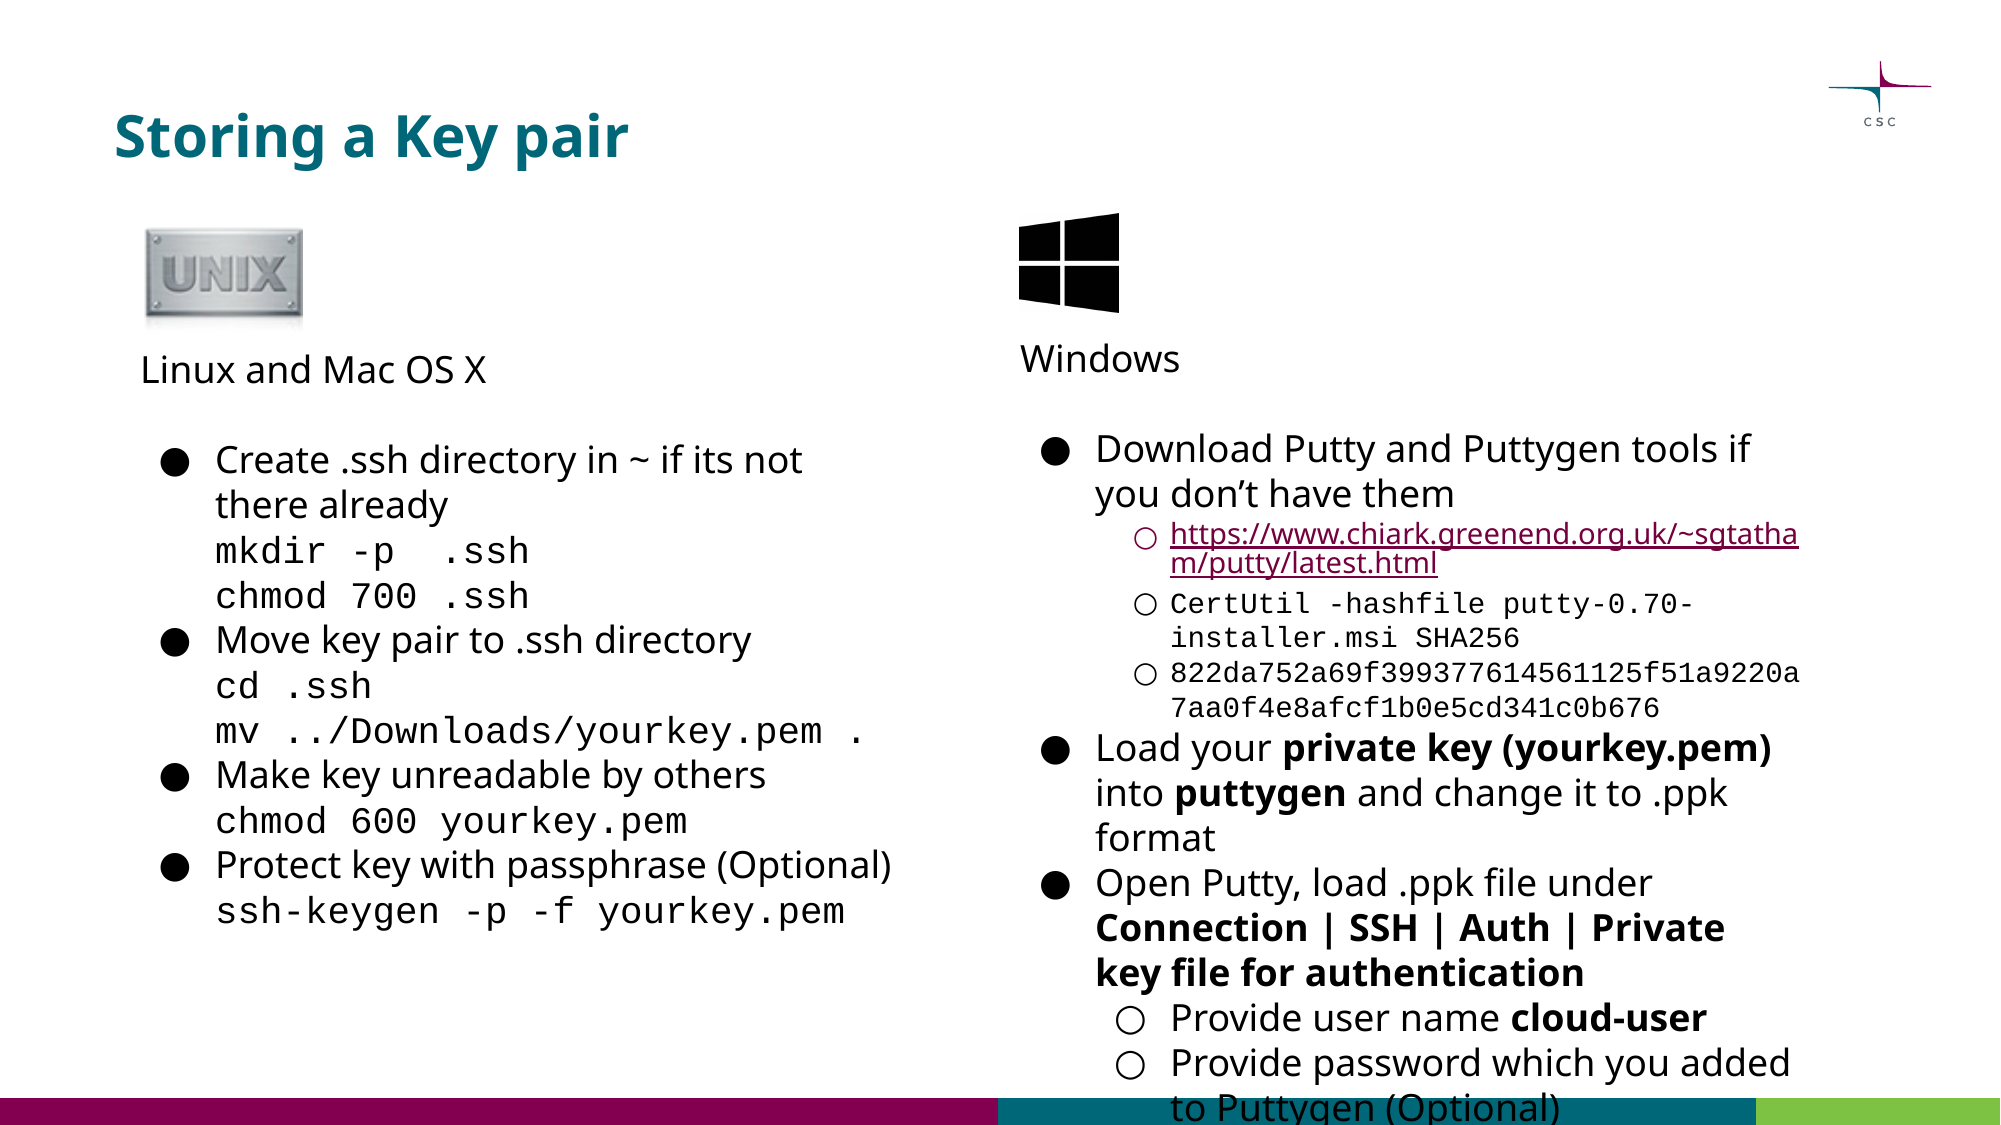

# Storing a Key pair
Windows
Download Putty and Puttygen tools if you don’t have them
https://www.chiark.greenend.org.uk/~sgtatham/putty/latest.html
CertUtil -hashfile putty-0.70-installer.msi SHA256
822da752a69f399377614561125f51a9220a7aa0f4e8afcf1b0e5cd341c0b676
Load your private key (yourkey.pem) into puttygen and change it to .ppk format
Open Putty, load .ppk file under Connection | SSH | Auth | Private key file for authentication
Provide user name cloud-user
Provide password which you added to Puttygen (Optional)
Linux and Mac OS X
Create .ssh directory in ~ if its not there already
mkdir -p .ssh
chmod 700 .ssh
Move key pair to .ssh directory
cd .ssh
mv ../Downloads/yourkey.pem .
Make key unreadable by others
chmod 600 yourkey.pem
Protect key with passphrase (Optional)
ssh-keygen -p -f yourkey.pem